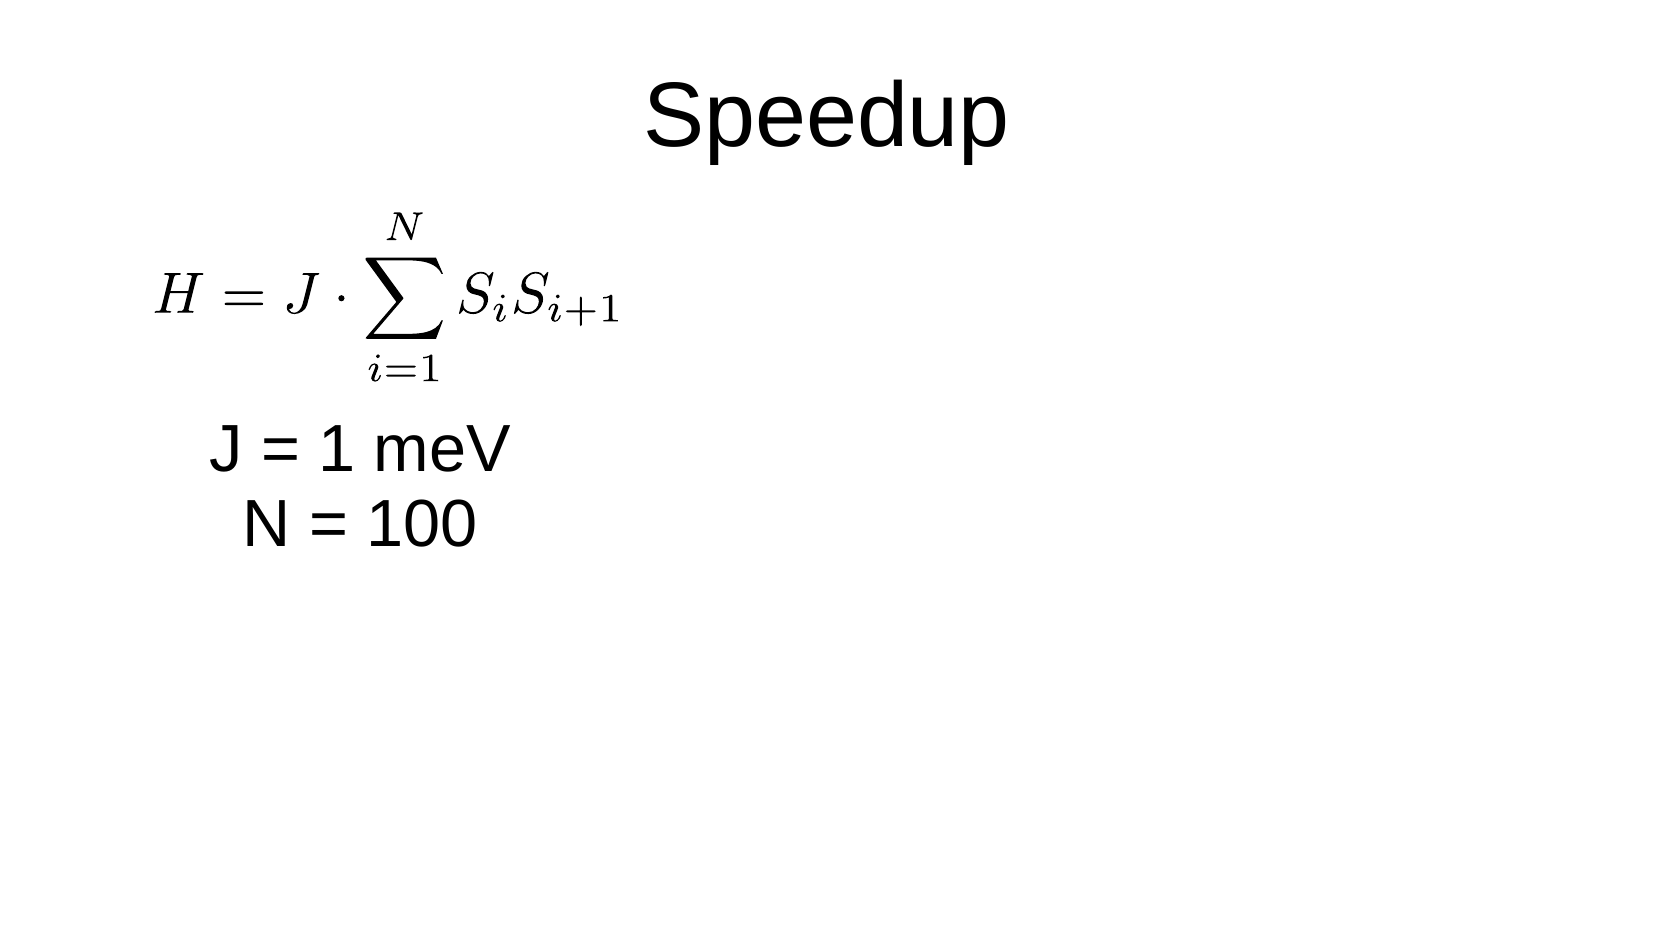

# Speedup
J = 1 meV
N = 100